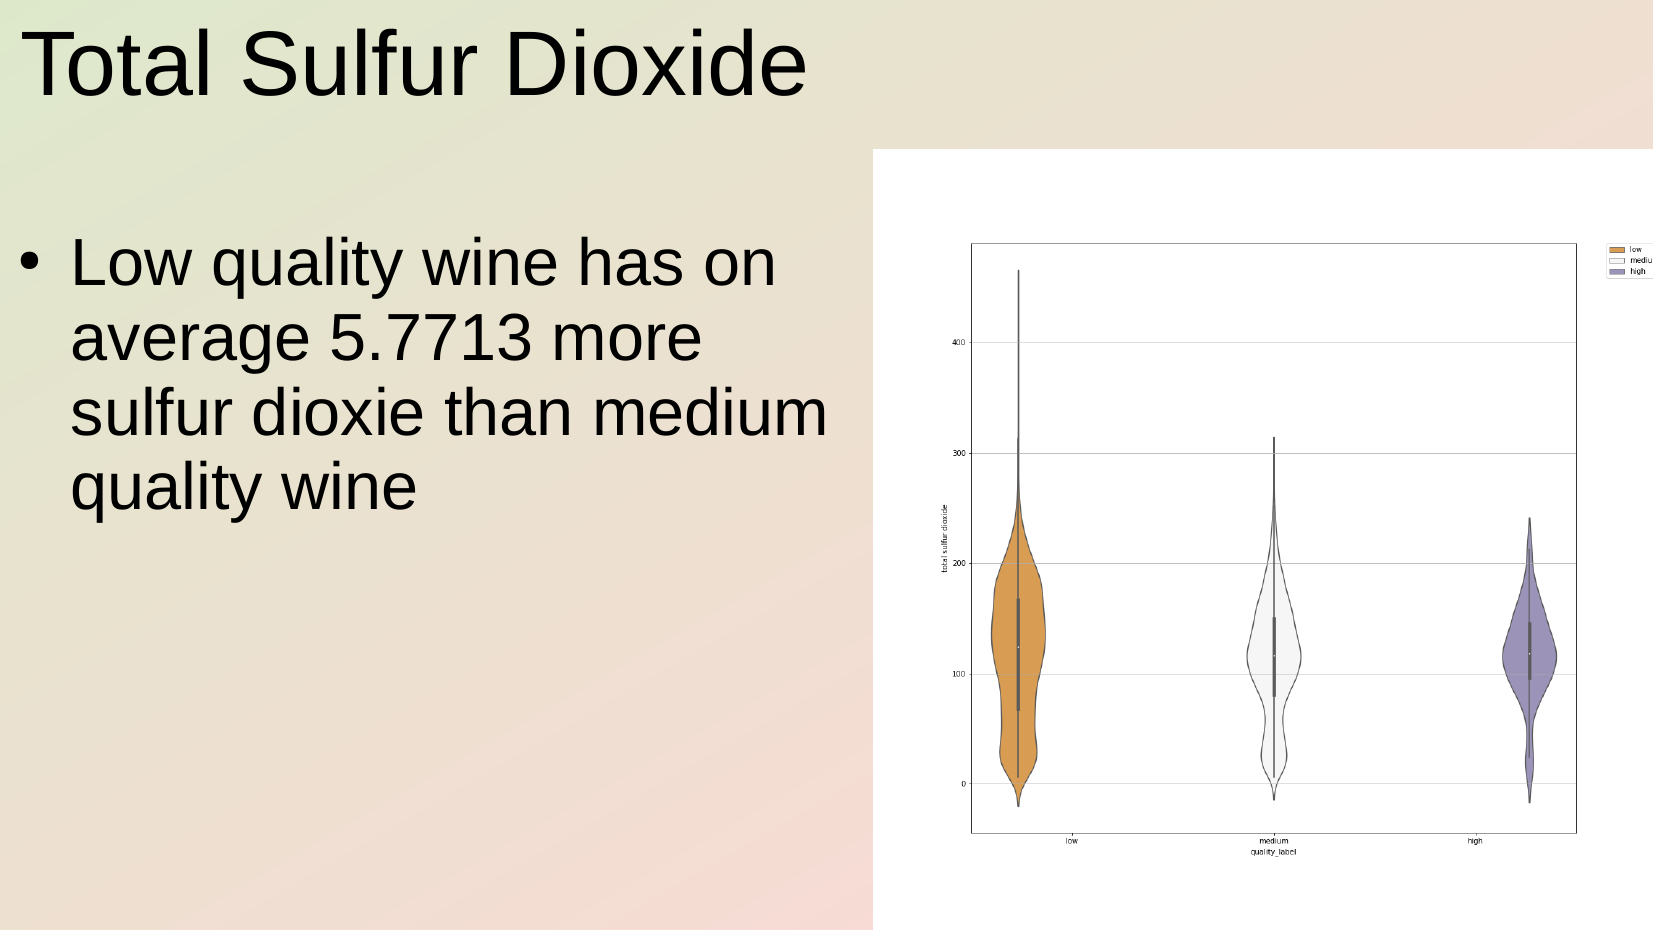

# Total Sulfur Dioxide
Low quality wine has on average 5.7713 more sulfur dioxie than medium quality wine